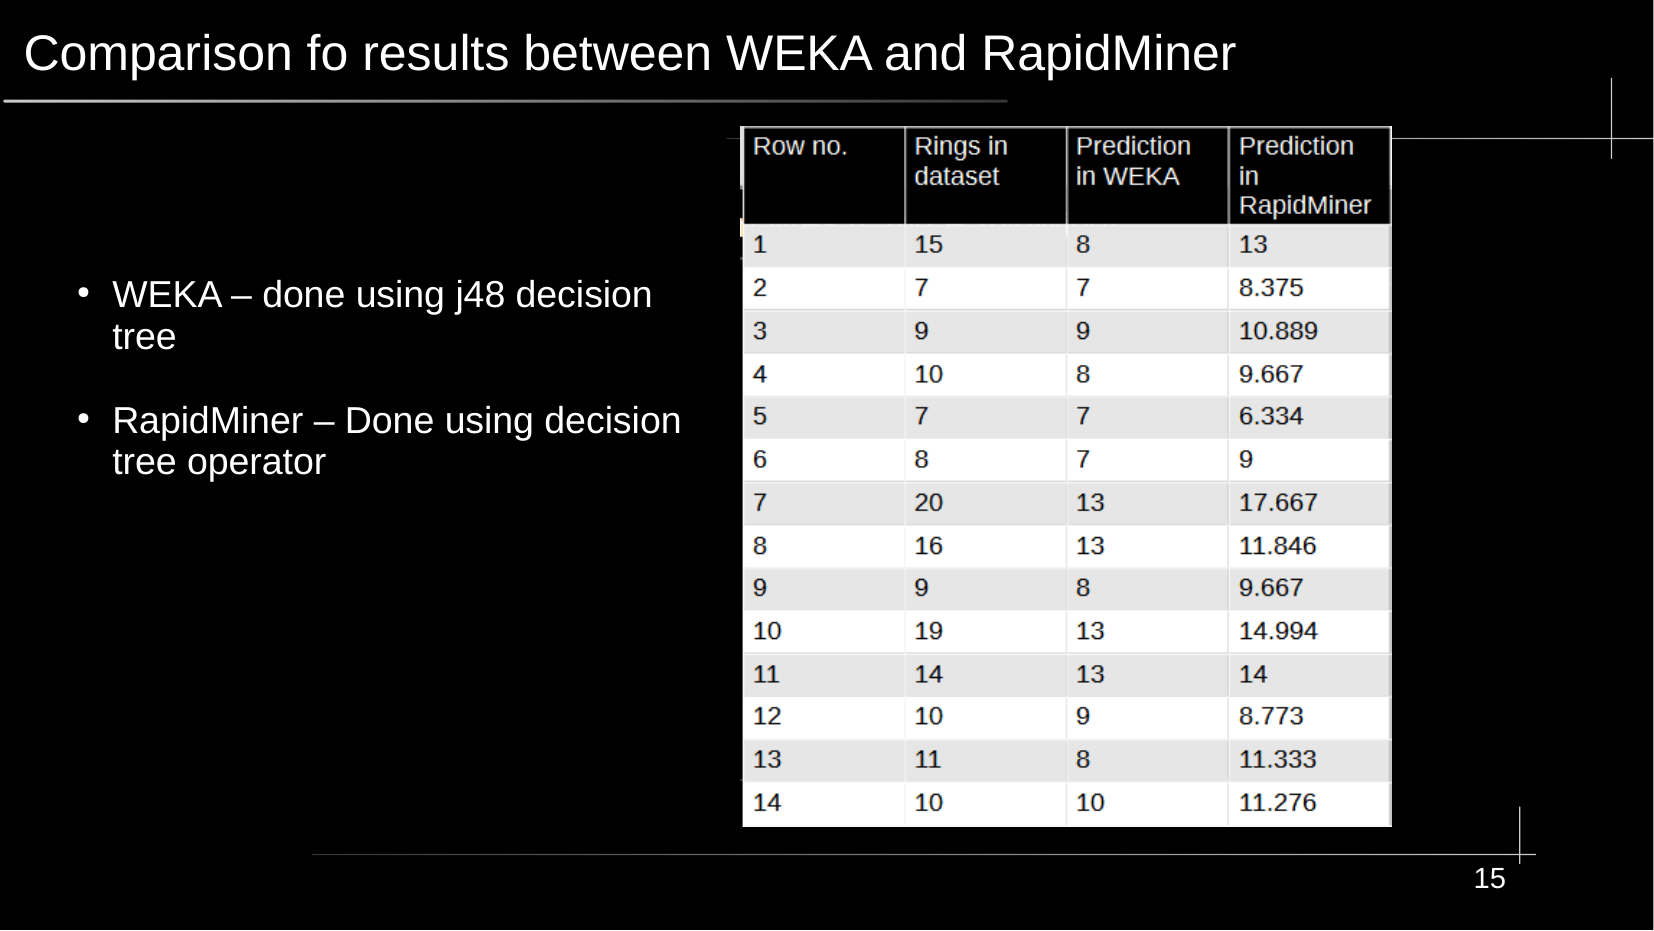

# Comparison fo results between WEKA and RapidMiner
WEKA – done using j48 decision tree
RapidMiner – Done using decision tree operator
15